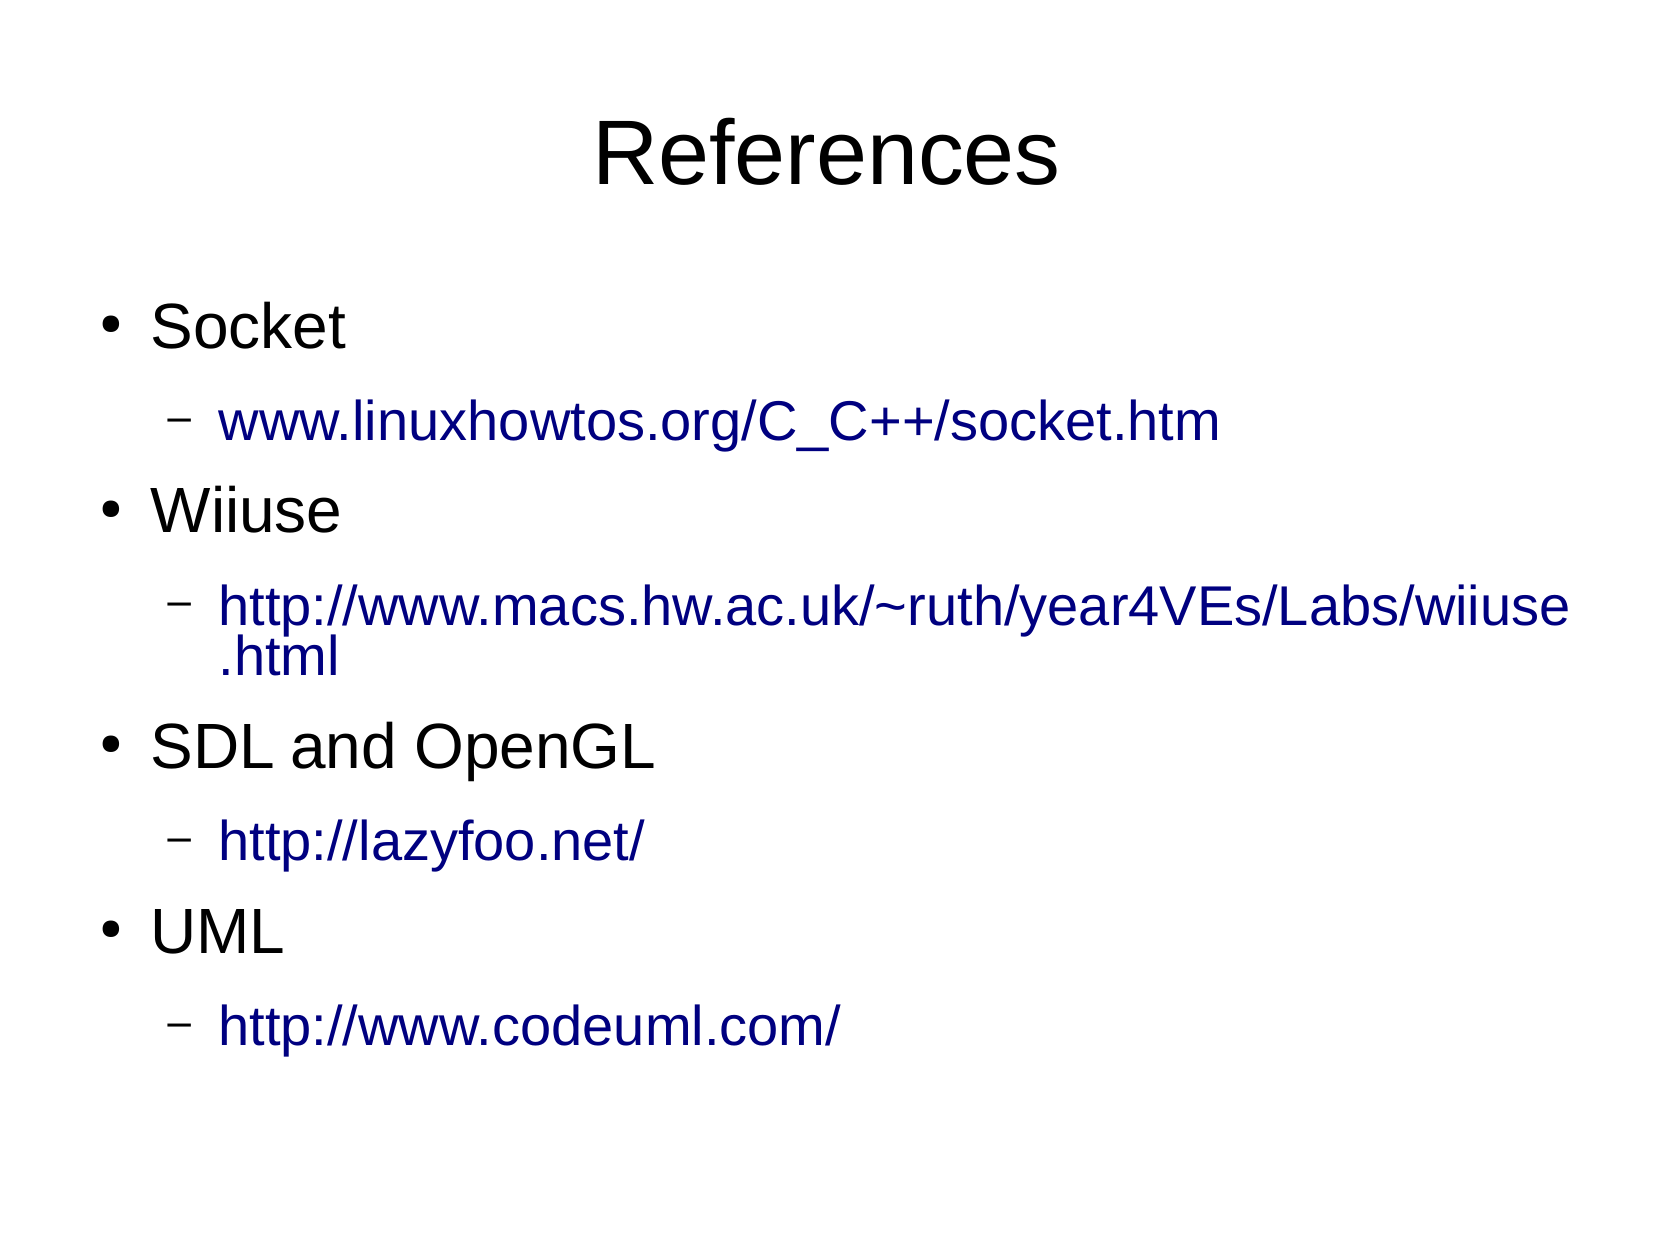

# References
Socket
www.linuxhowtos.org/C_C++/socket.htm
Wiiuse
http://www.macs.hw.ac.uk/~ruth/year4VEs/Labs/wiiuse.html
SDL and OpenGL
http://lazyfoo.net/
UML
http://www.codeuml.com/